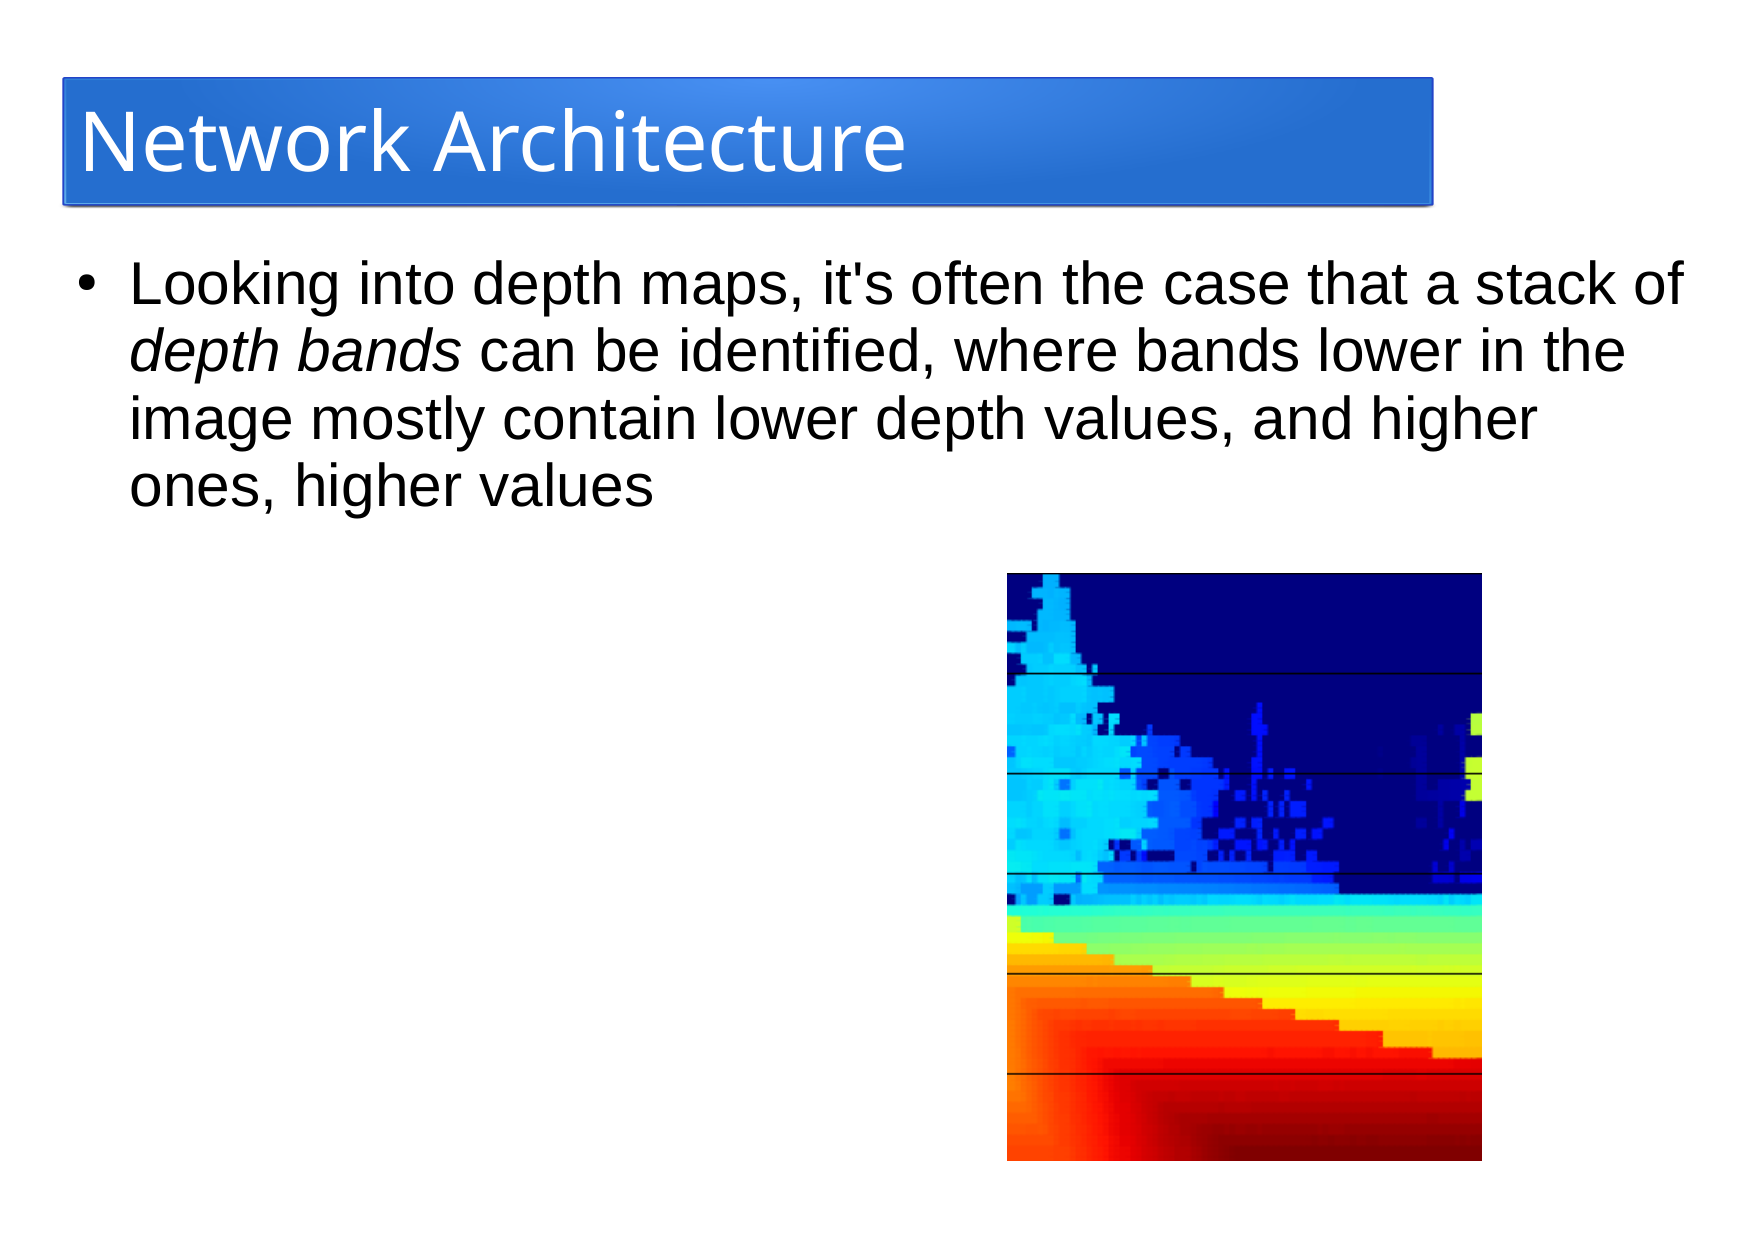

# Network Architecture
Looking into depth maps, it's often the case that a stack of depth bands can be identified, where bands lower in the image mostly contain lower depth values, and higher ones, higher values